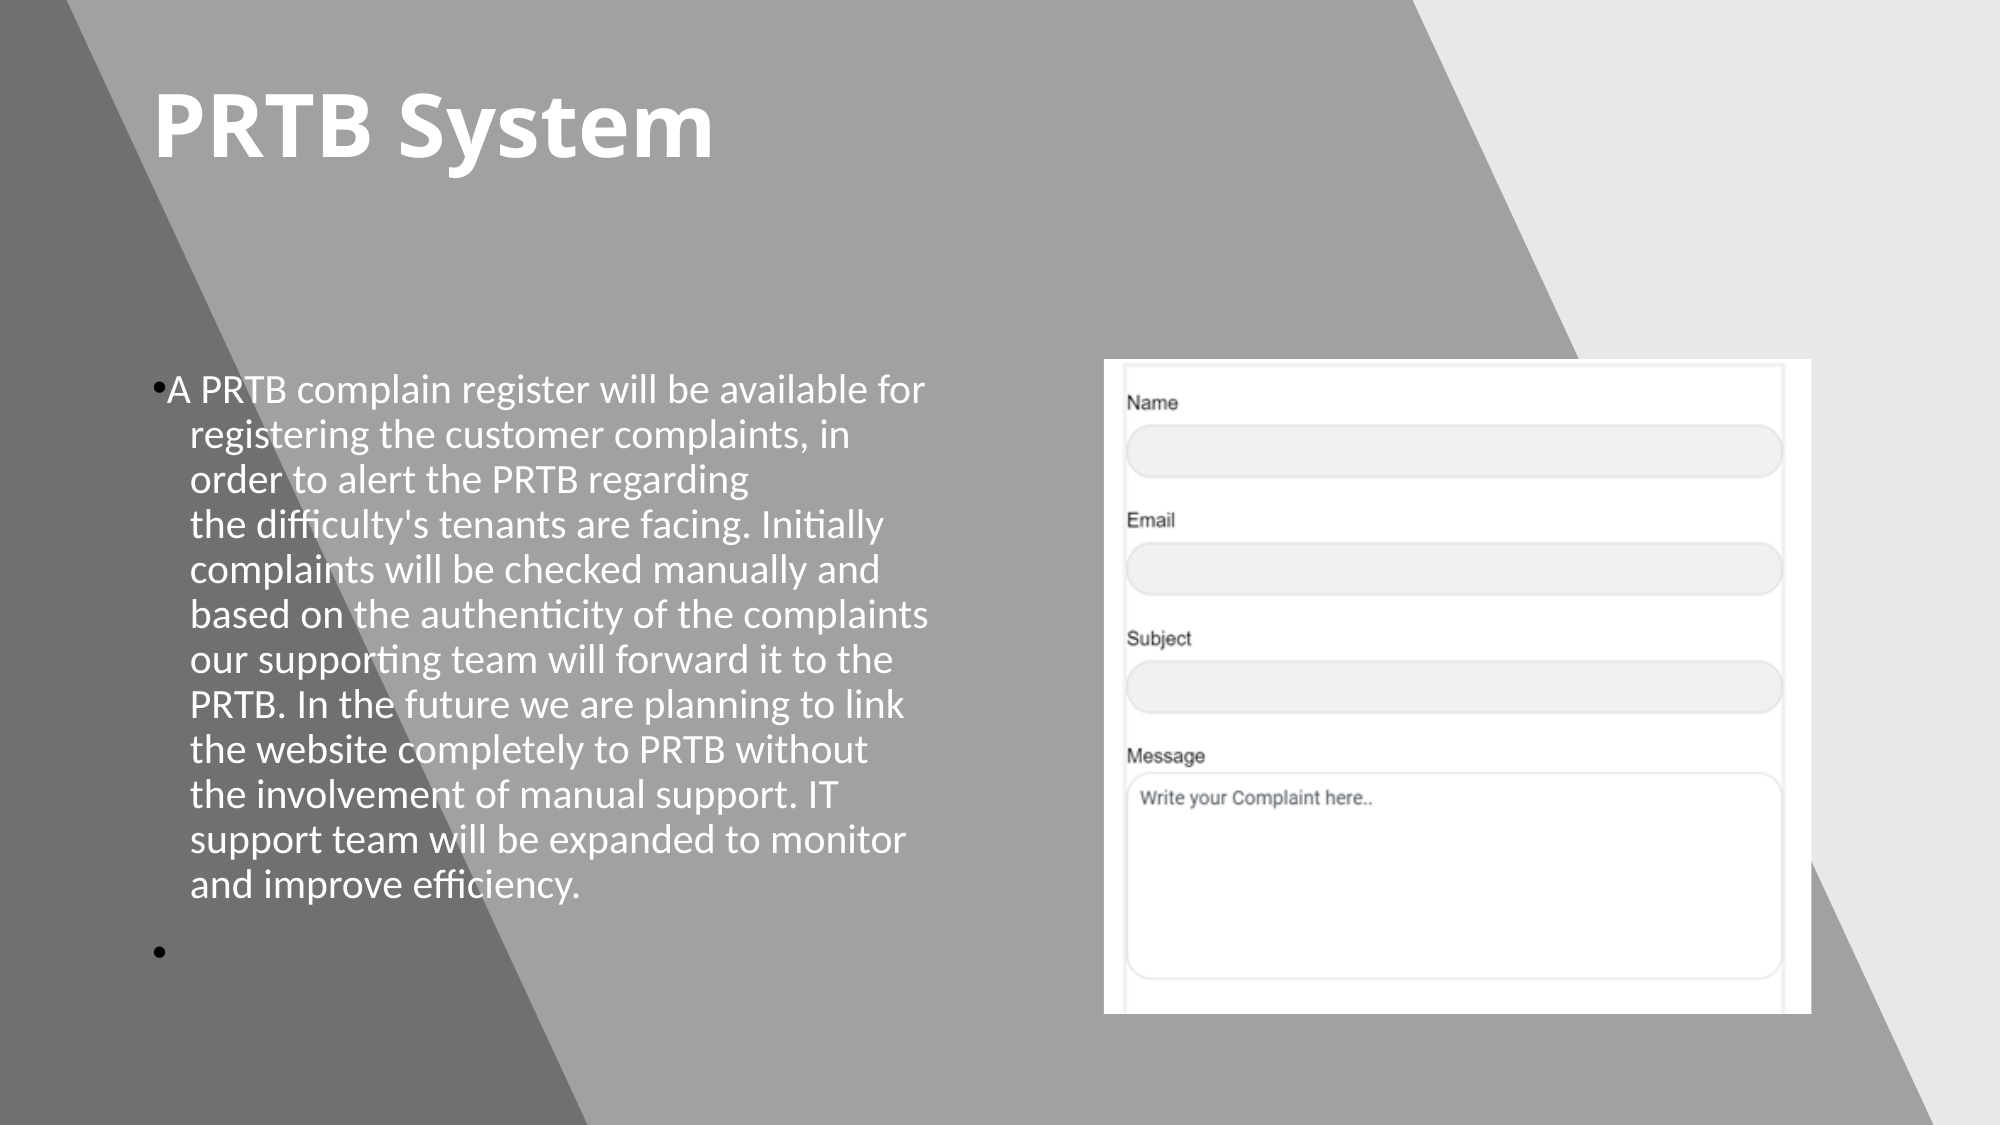

# PRTB System
A PRTB complain register will be available for registering the customer complaints, in order to alert the PRTB regarding the difficulty's tenants are facing. Initially complaints will be checked manually and based on the authenticity of the complaints our supporting team will forward it to the PRTB. In the future we are planning to link the website completely to PRTB without the involvement of manual support. IT support team will be expanded to monitor and improve efficiency.